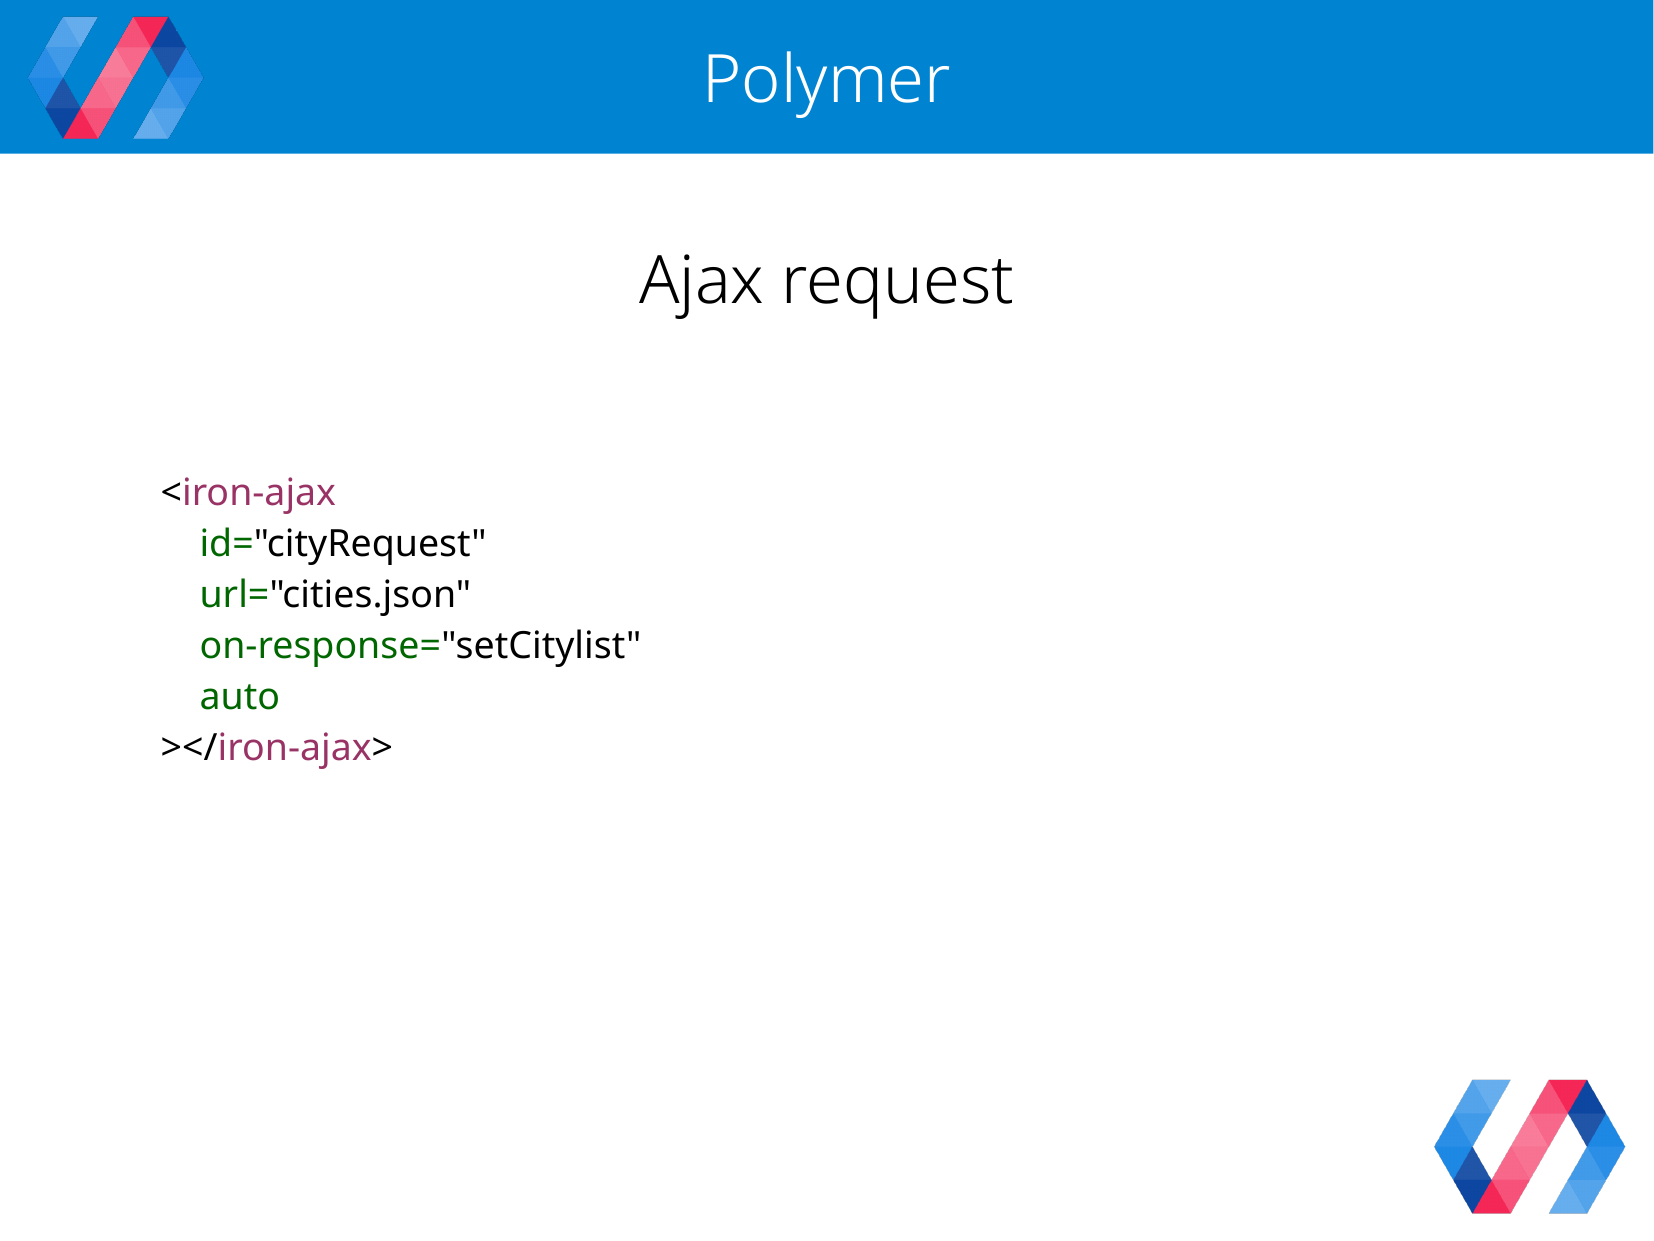

# Polymer
Ajax request
 <iron-ajax
 id="cityRequest"
 url="cities.json"
 on-response="setCitylist"
 auto
 ></iron-ajax>